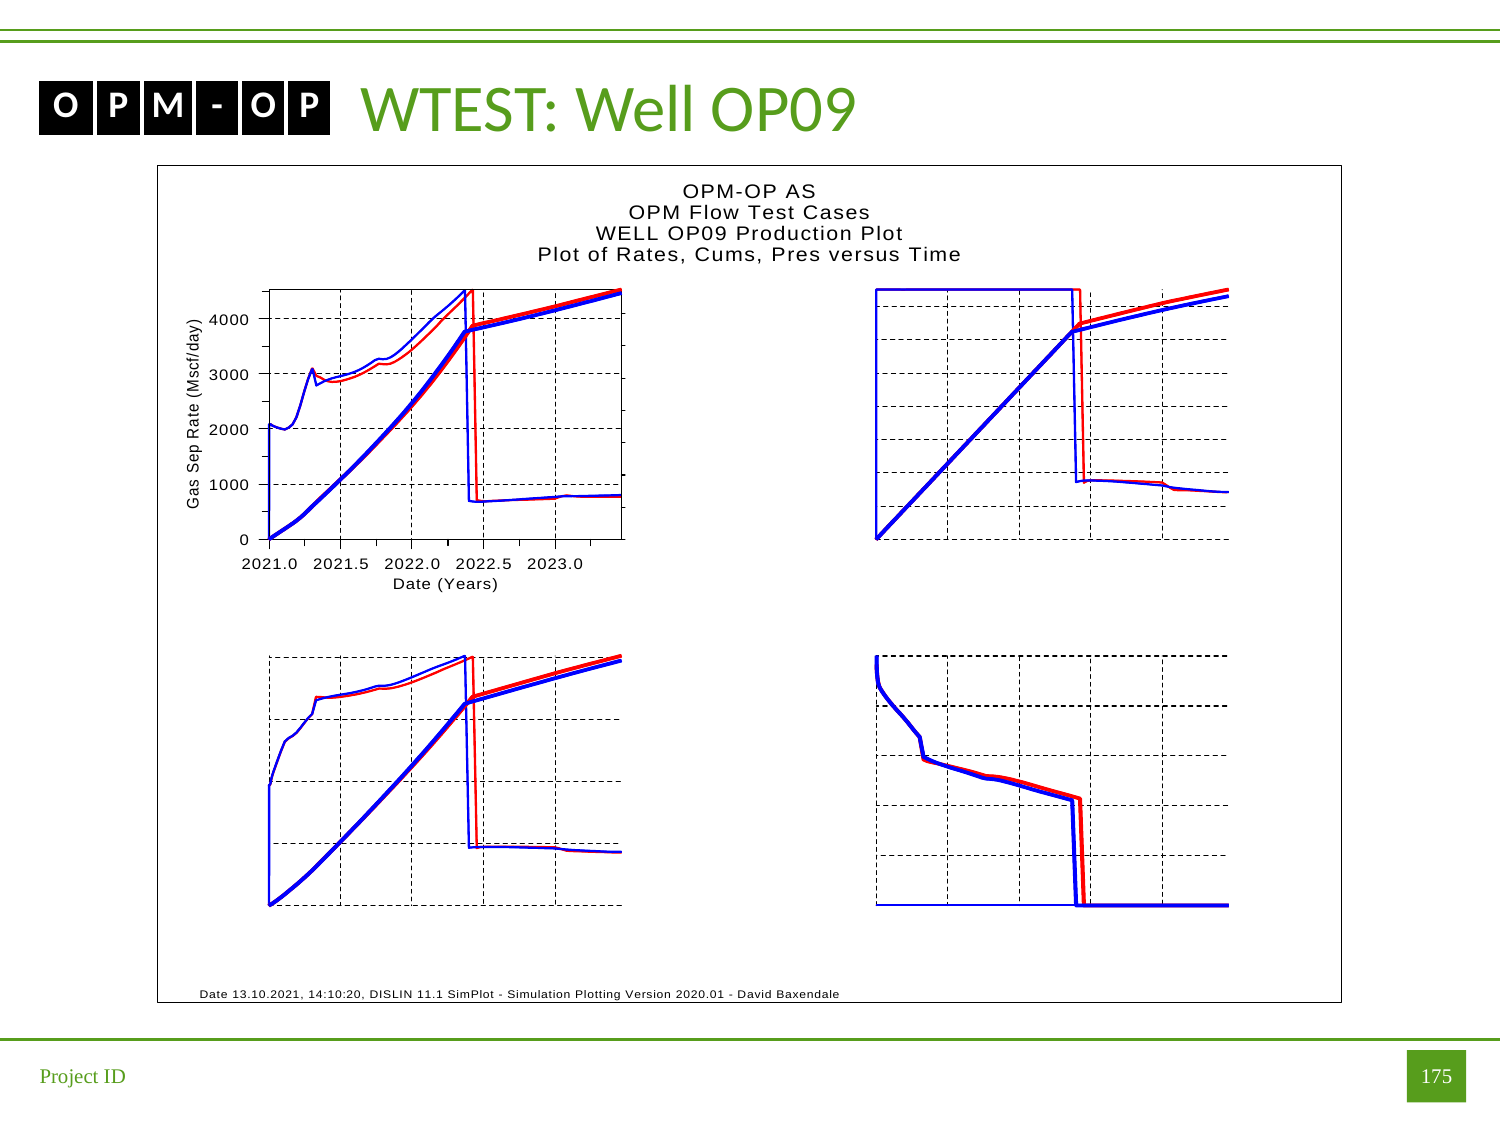

# WTEST: well OP09
Project ID
175